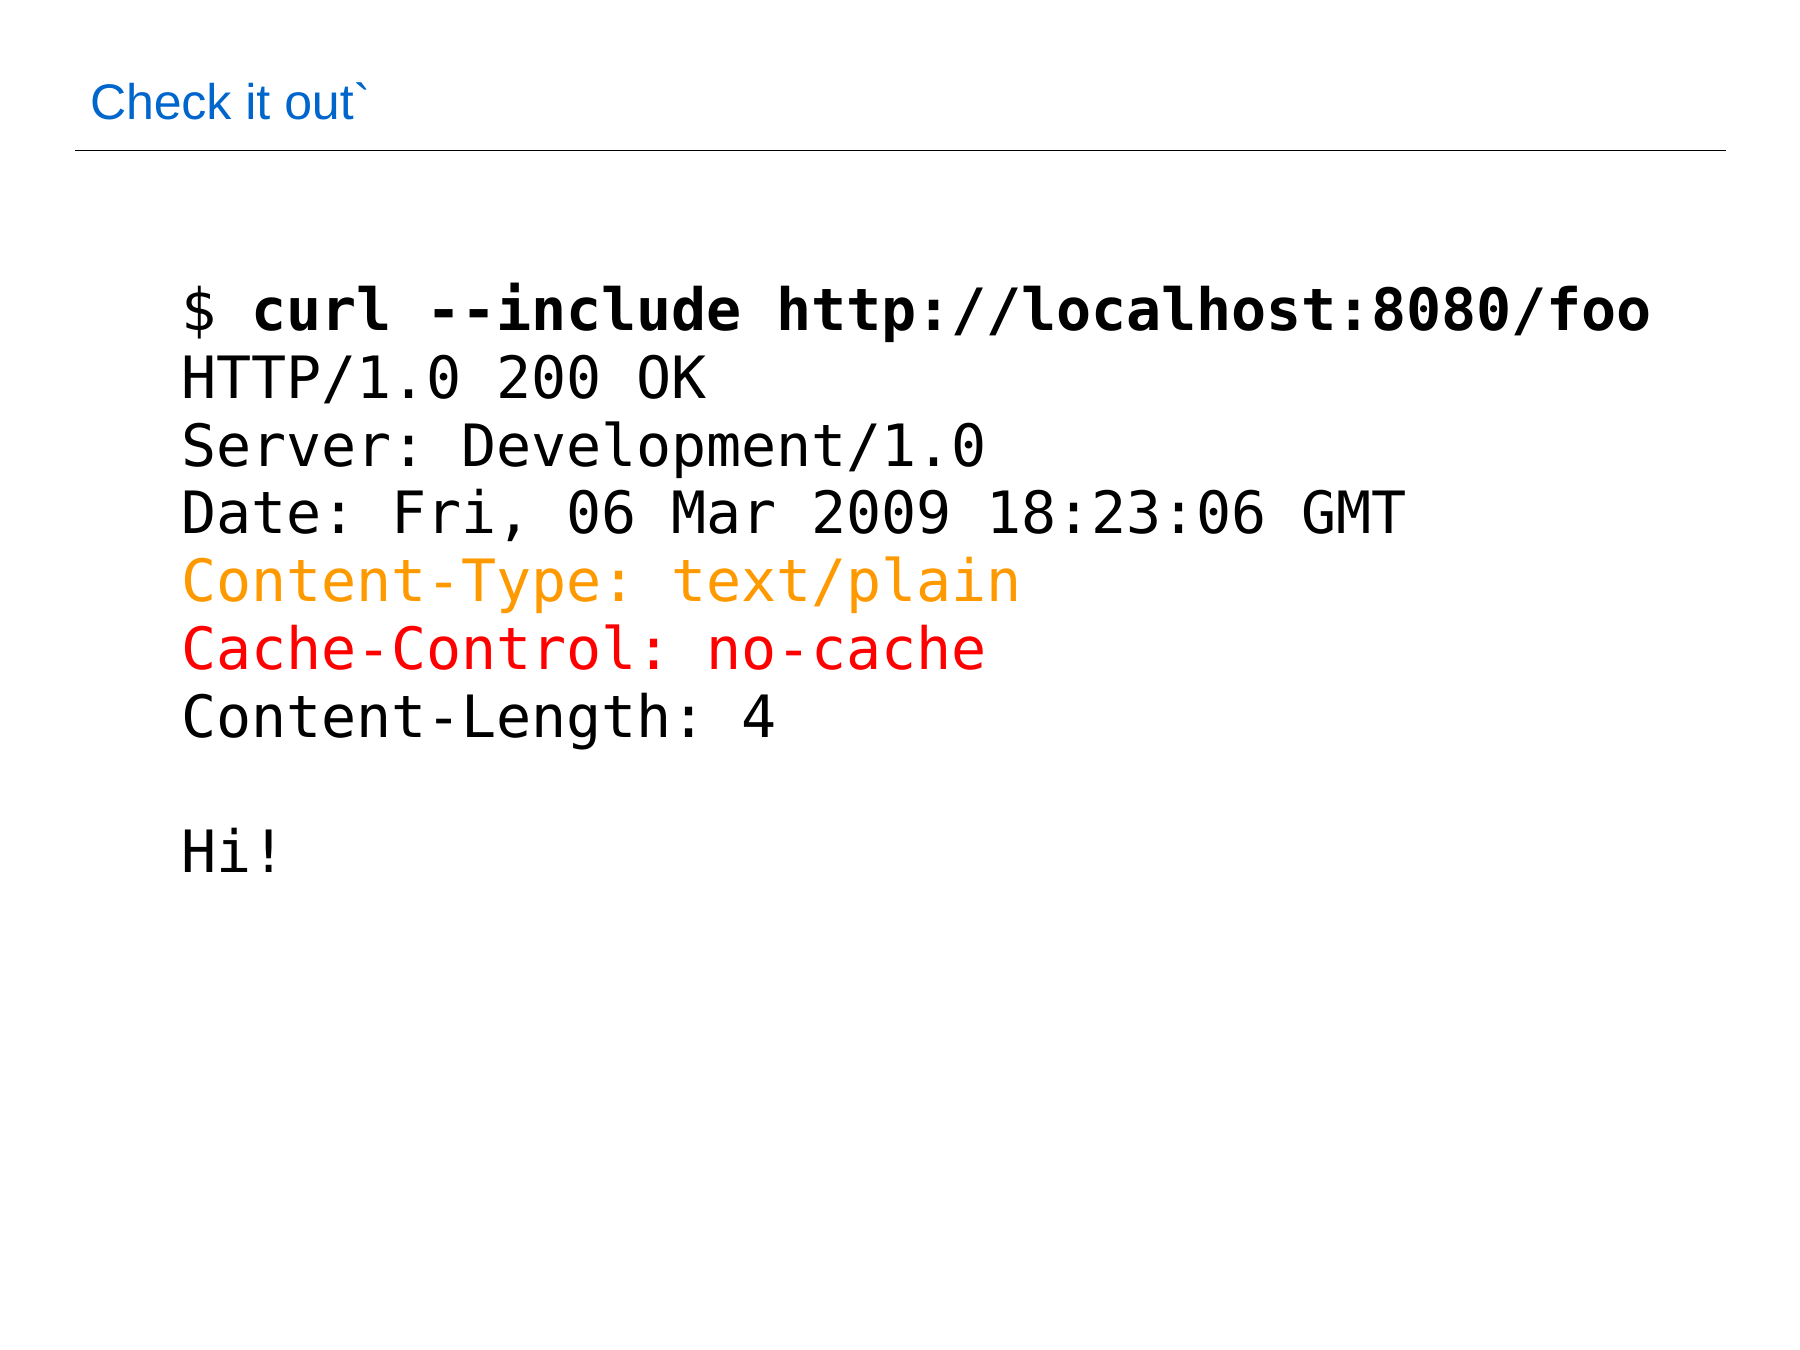

# Check it out`
$ curl --include http://localhost:8080/foo
HTTP/1.0 200 OK
Server: Development/1.0
Date: Fri, 06 Mar 2009 18:23:06 GMT
Content-Type: text/plain
Cache-Control: no-cache
Content-Length: 4
Hi!